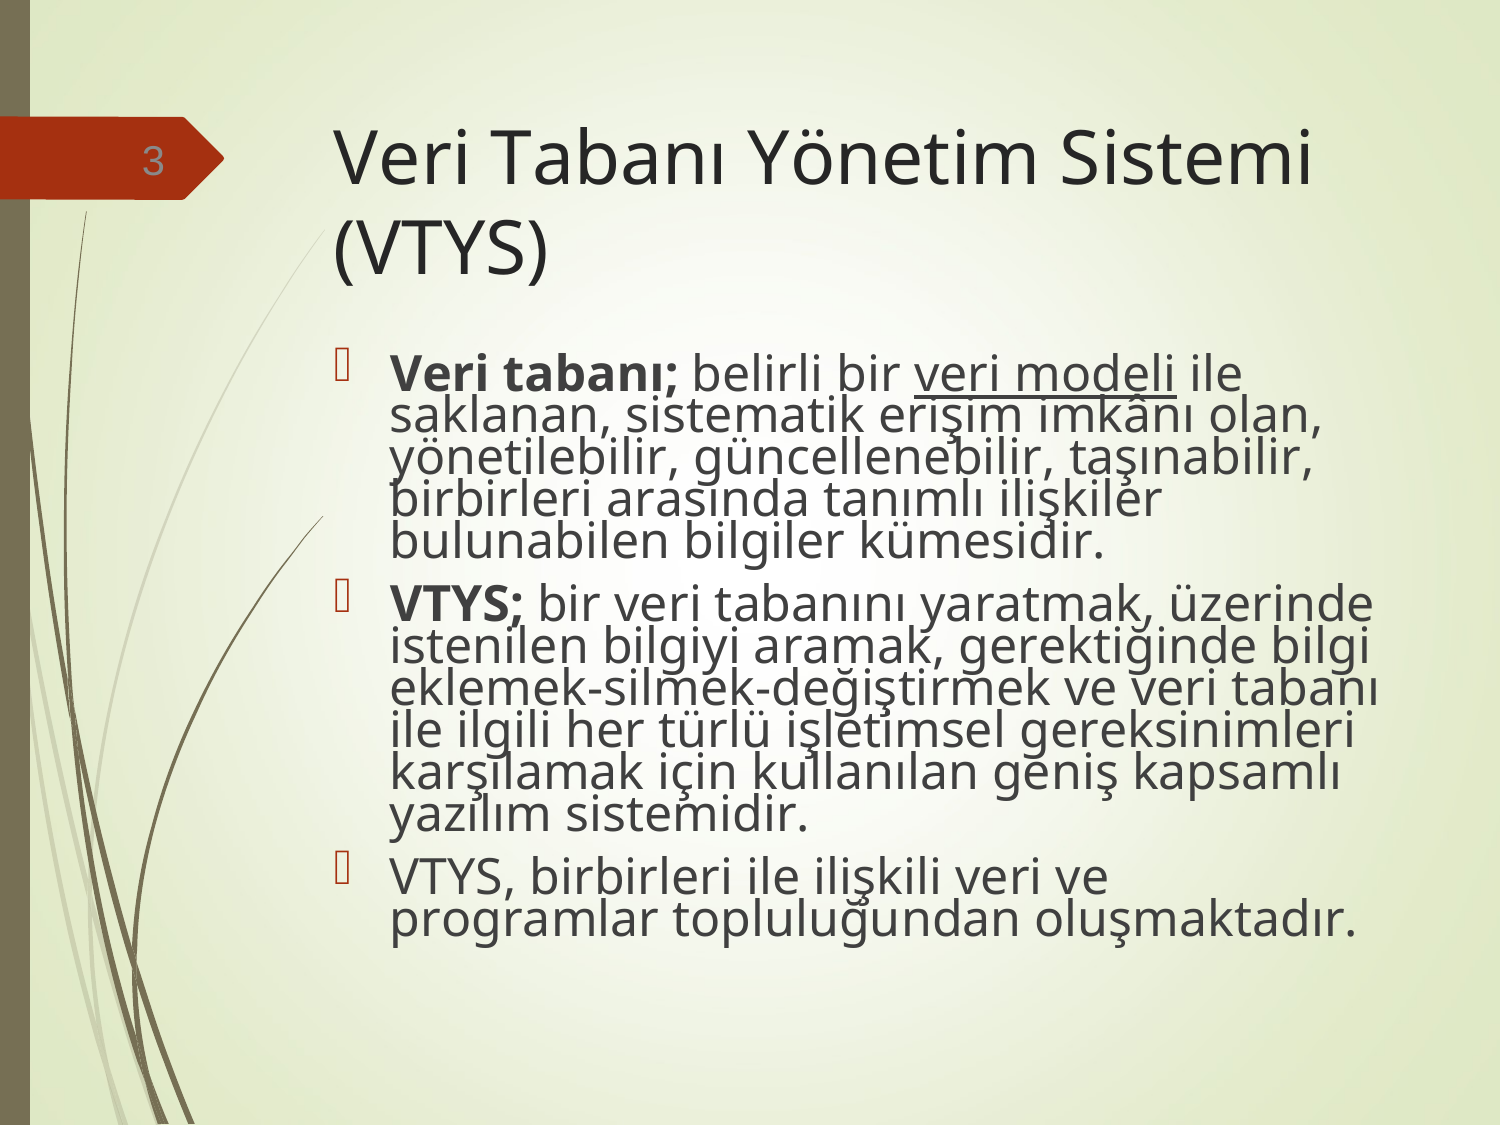

Veri Tabanı Yönetim Sistemi (VTYS)
Veri tabanı; belirli bir veri modeli ile saklanan, sistematik erişim imkânı olan, yönetilebilir, güncellenebilir, taşınabilir, birbirleri arasında tanımlı ilişkiler bulunabilen bilgiler kümesidir.
VTYS; bir veri tabanını yaratmak, üzerinde istenilen bilgiyi aramak, gerektiğinde bilgi eklemek-silmek-değiştirmek ve veri tabanı ile ilgili her türlü işletimsel gereksinimleri karşılamak için kullanılan geniş kapsamlı yazılım sistemidir.
VTYS, birbirleri ile ilişkili veri ve programlar topluluğundan oluşmaktadır.